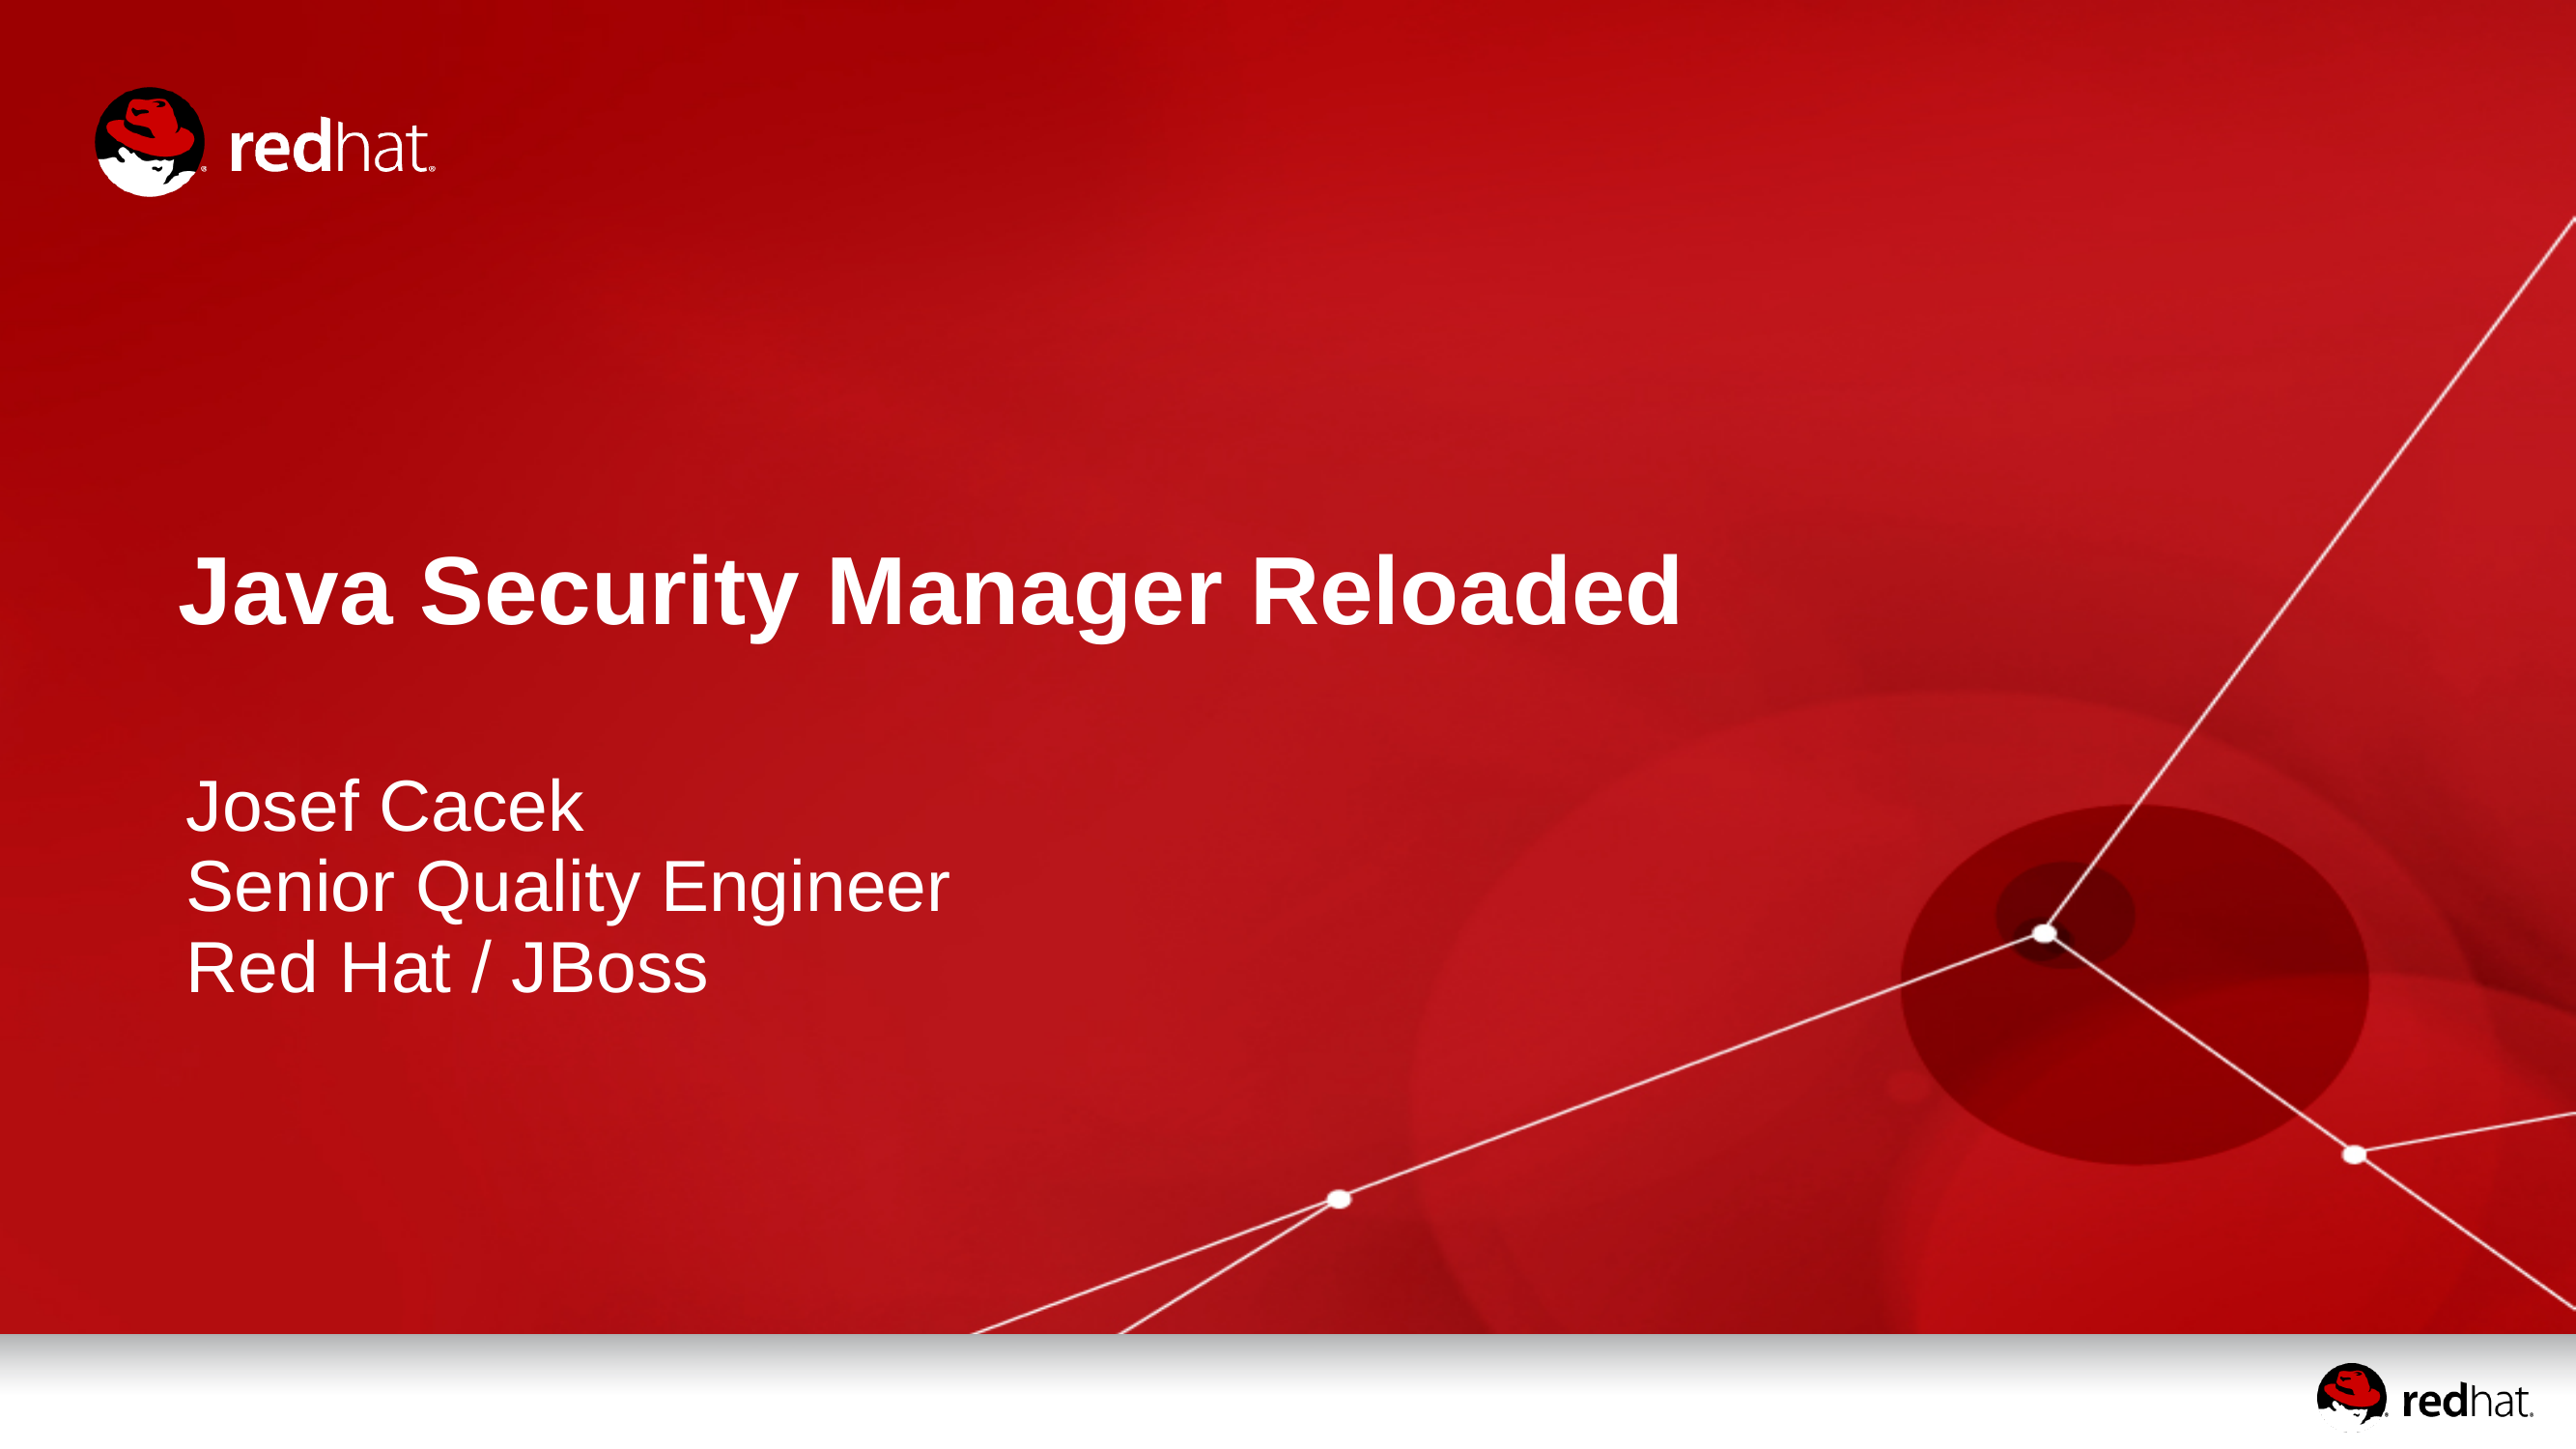

Java Security Manager Reloaded
Josef Cacek
Senior Quality Engineer
Red Hat / JBoss
1